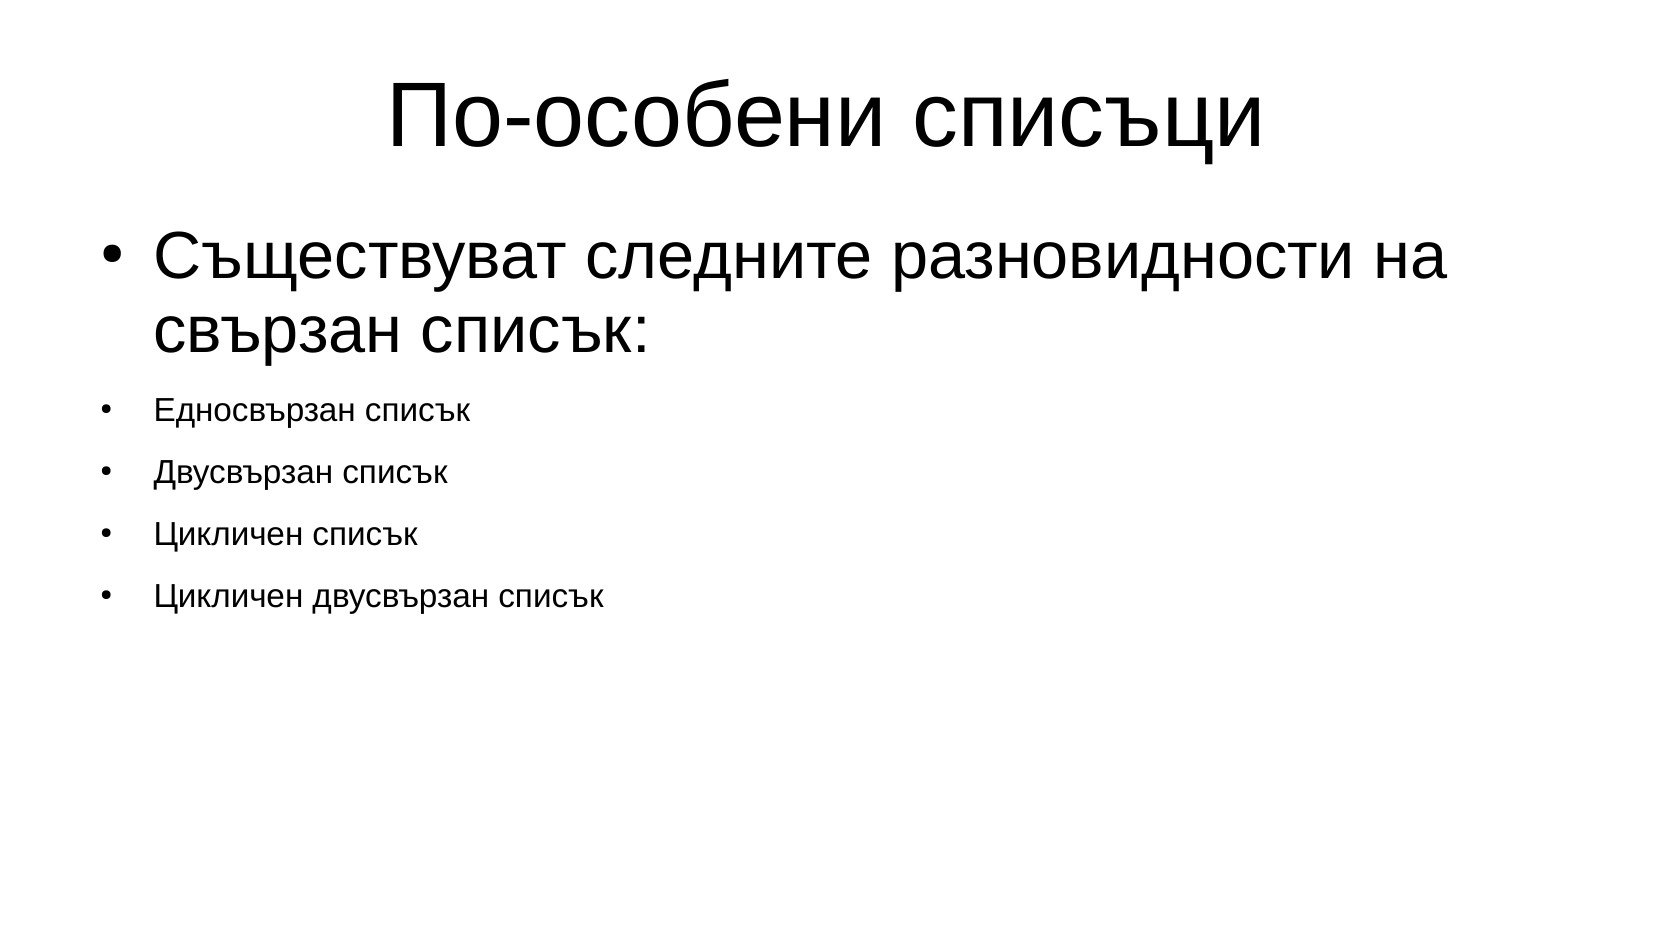

# По-особени списъци
Съществуват следните разновидности на свързан списък:
Едносвързан списък
Двусвързан списък
Цикличен списък
Цикличен двусвързан списък